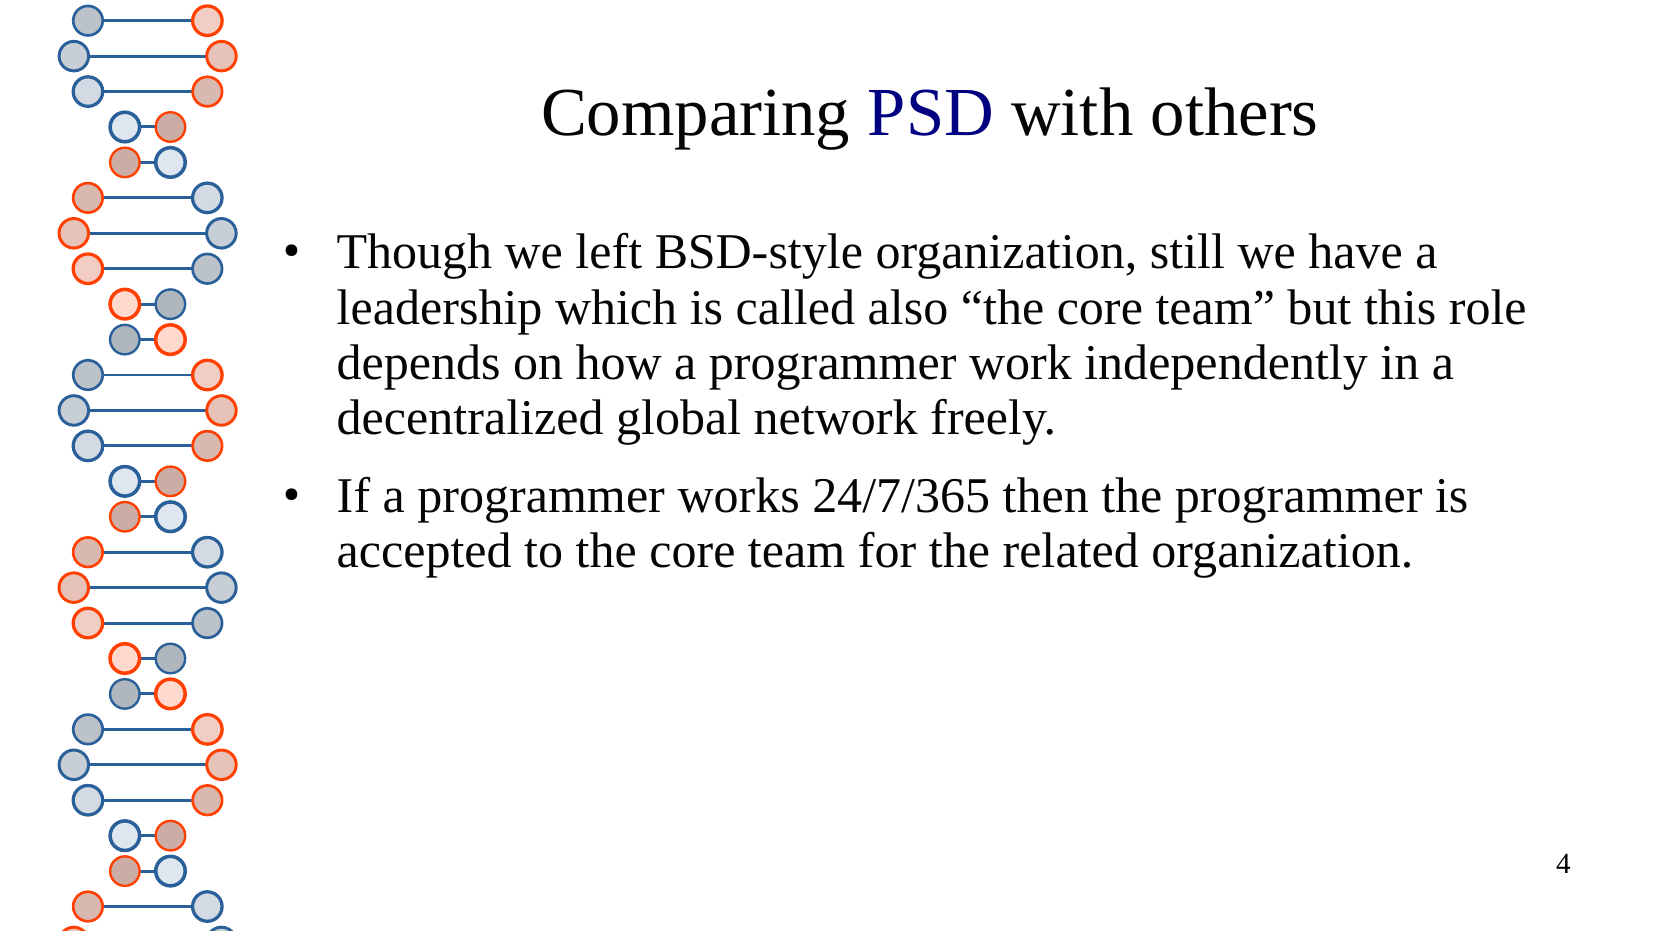

# Comparing PSD with others
Though we left BSD-style organization, still we have a leadership which is called also “the core team” but this role depends on how a programmer work independently in a decentralized global network freely.
If a programmer works 24/7/365 then the programmer is accepted to the core team for the related organization.
4